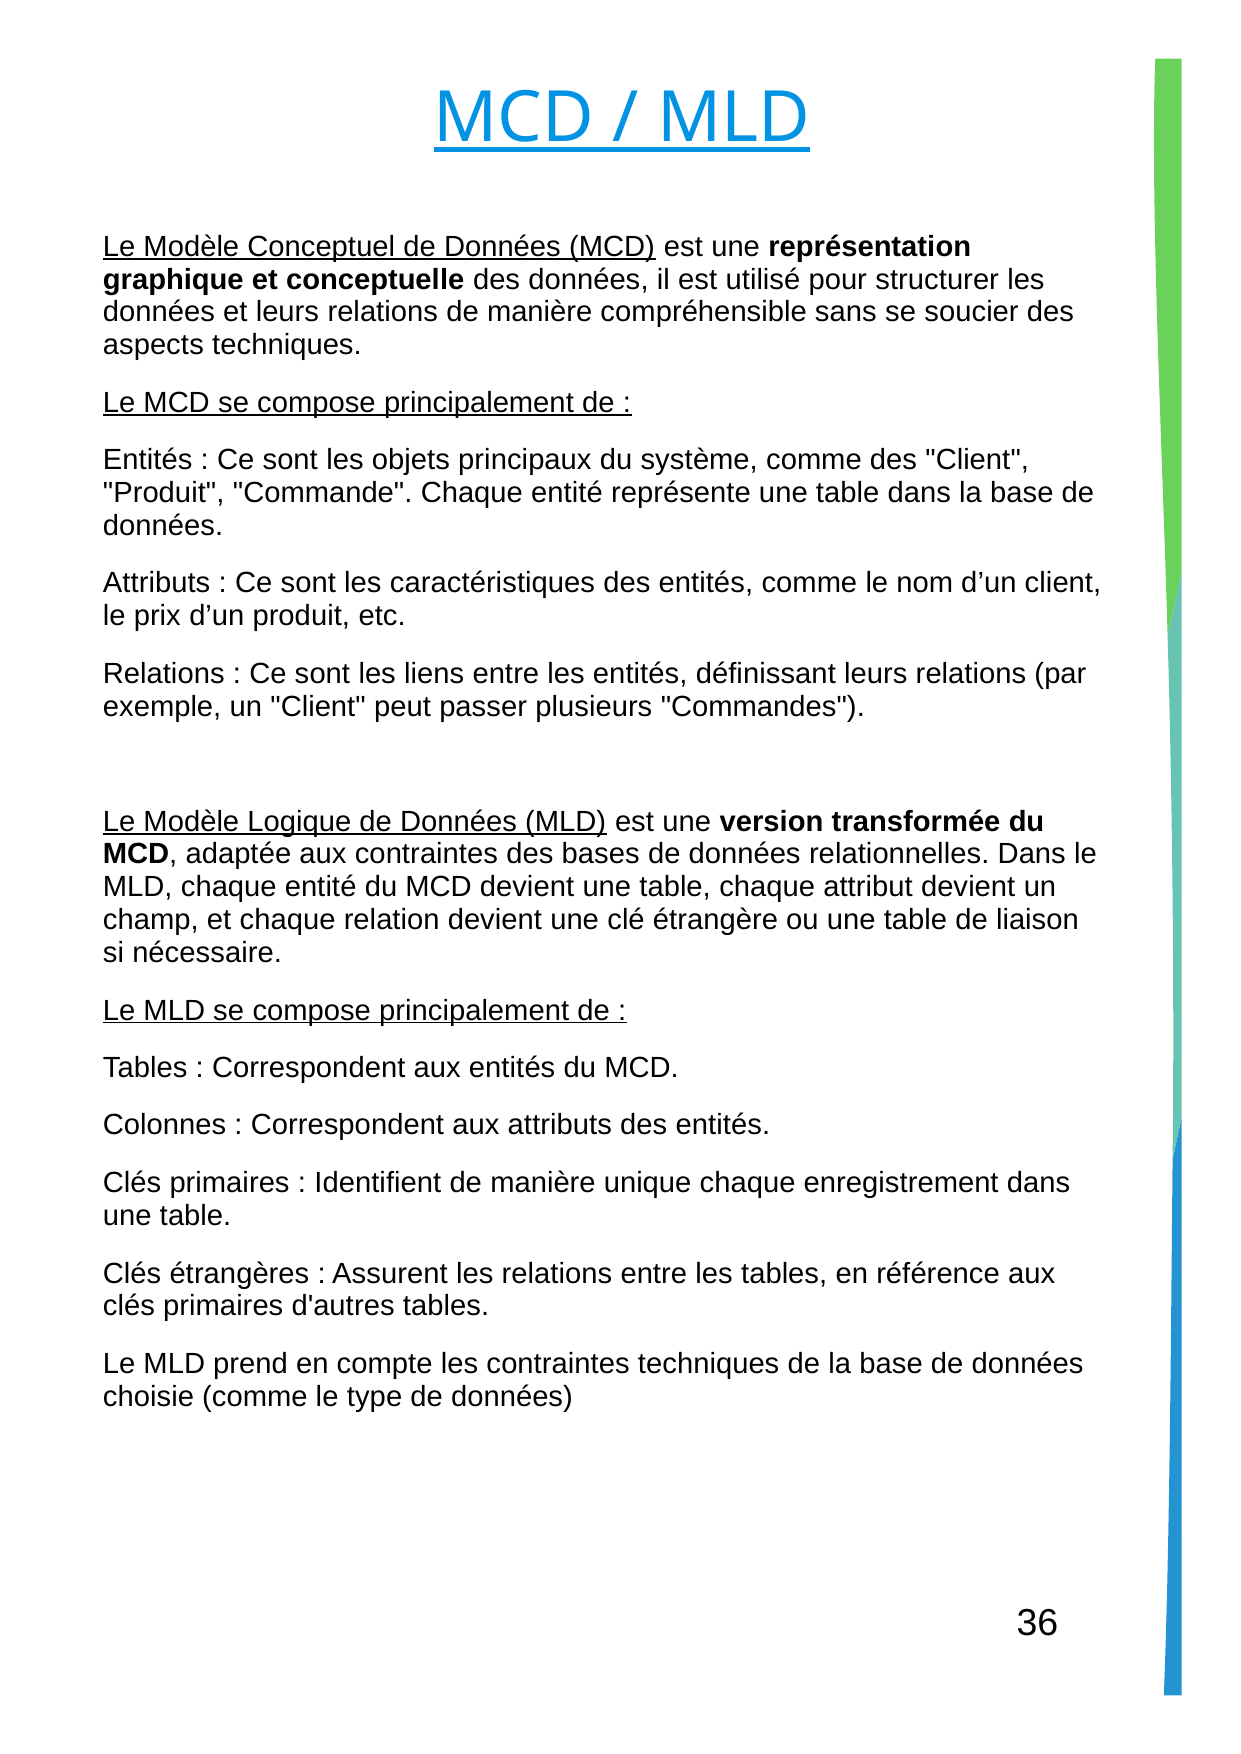

MCD / MLD
Le Modèle Conceptuel de Données (MCD) est une représentation graphique et conceptuelle des données, il est utilisé pour structurer les données et leurs relations de manière compréhensible sans se soucier des aspects techniques.
Le MCD se compose principalement de :
Entités : Ce sont les objets principaux du système, comme des "Client", "Produit", "Commande". Chaque entité représente une table dans la base de données.
Attributs : Ce sont les caractéristiques des entités, comme le nom d’un client, le prix d’un produit, etc.
Relations : Ce sont les liens entre les entités, définissant leurs relations (par exemple, un "Client" peut passer plusieurs "Commandes").
Le Modèle Logique de Données (MLD) est une version transformée du MCD, adaptée aux contraintes des bases de données relationnelles. Dans le MLD, chaque entité du MCD devient une table, chaque attribut devient un champ, et chaque relation devient une clé étrangère ou une table de liaison si nécessaire.
Le MLD se compose principalement de :
Tables : Correspondent aux entités du MCD.
Colonnes : Correspondent aux attributs des entités.
Clés primaires : Identifient de manière unique chaque enregistrement dans une table.
Clés étrangères : Assurent les relations entre les tables, en référence aux clés primaires d'autres tables.
Le MLD prend en compte les contraintes techniques de la base de données choisie (comme le type de données)